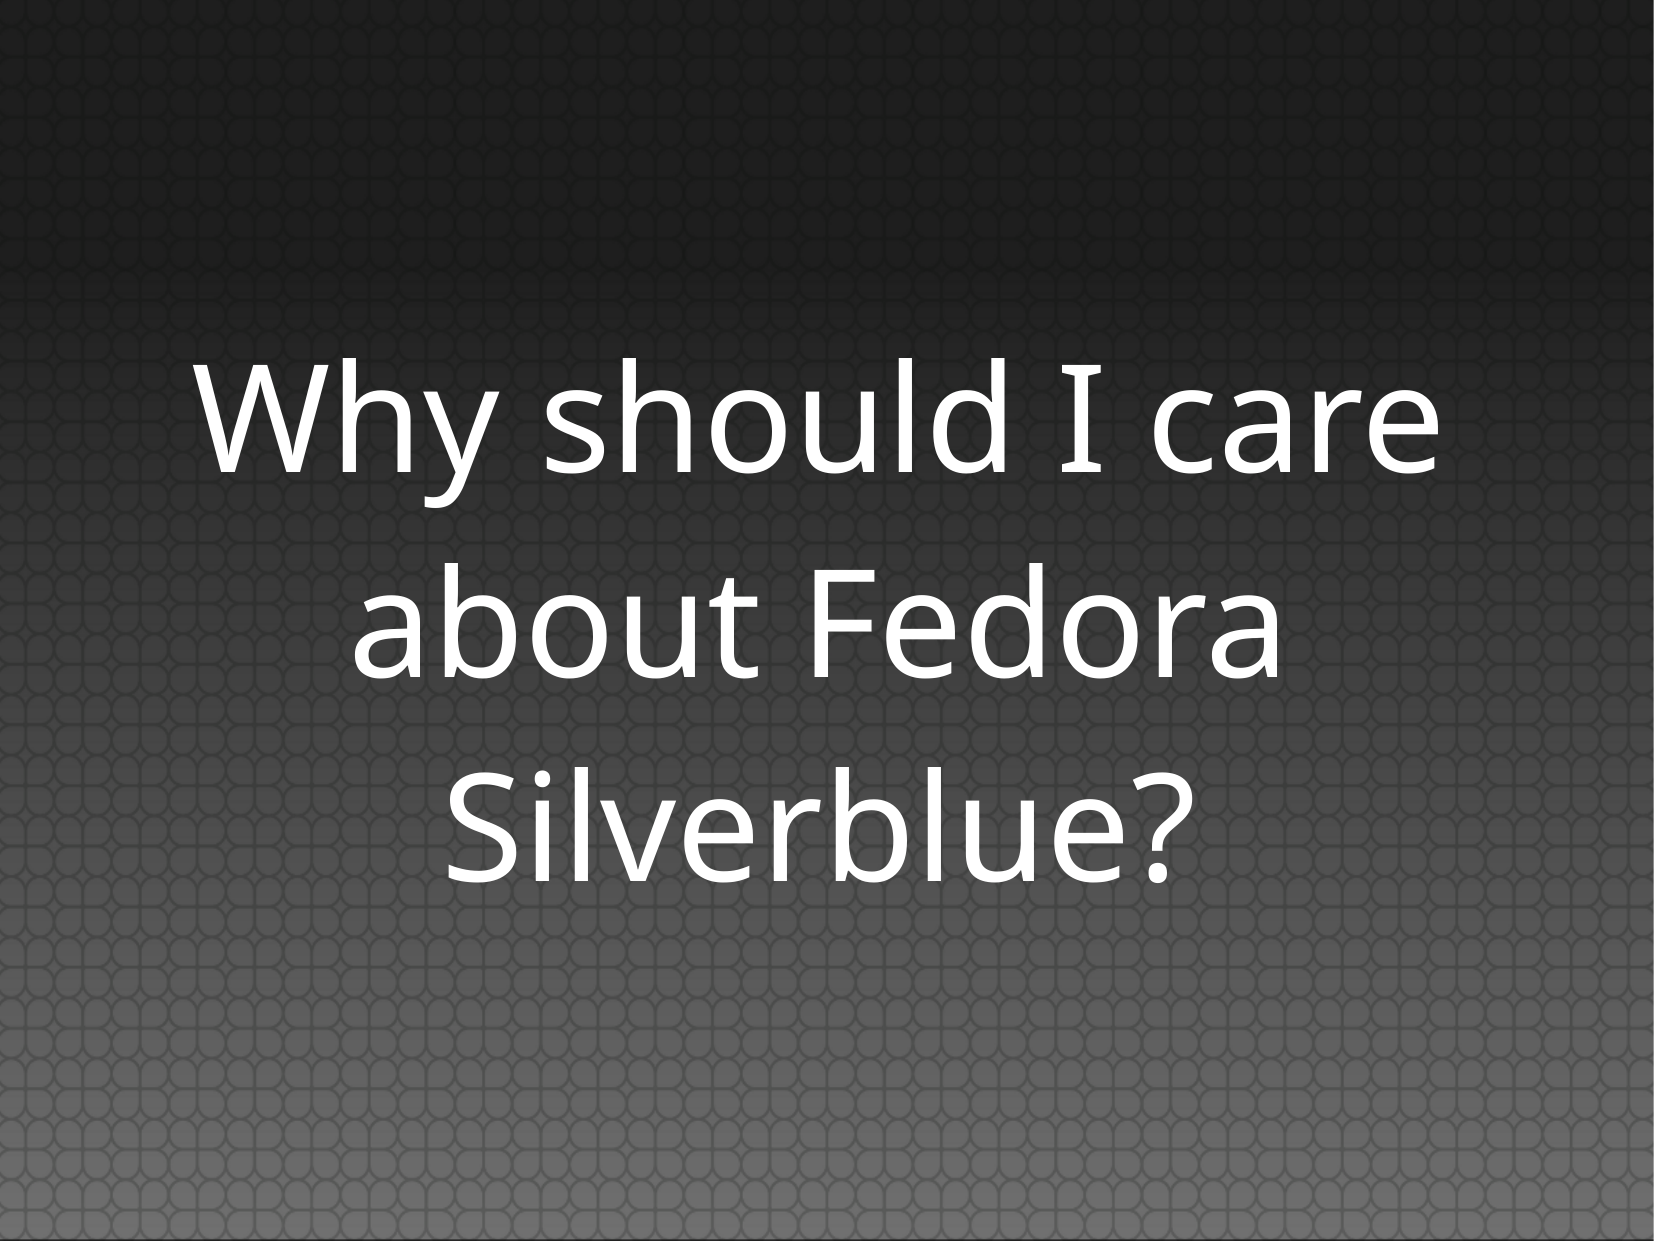

# Why should I care about Fedora Silverblue?